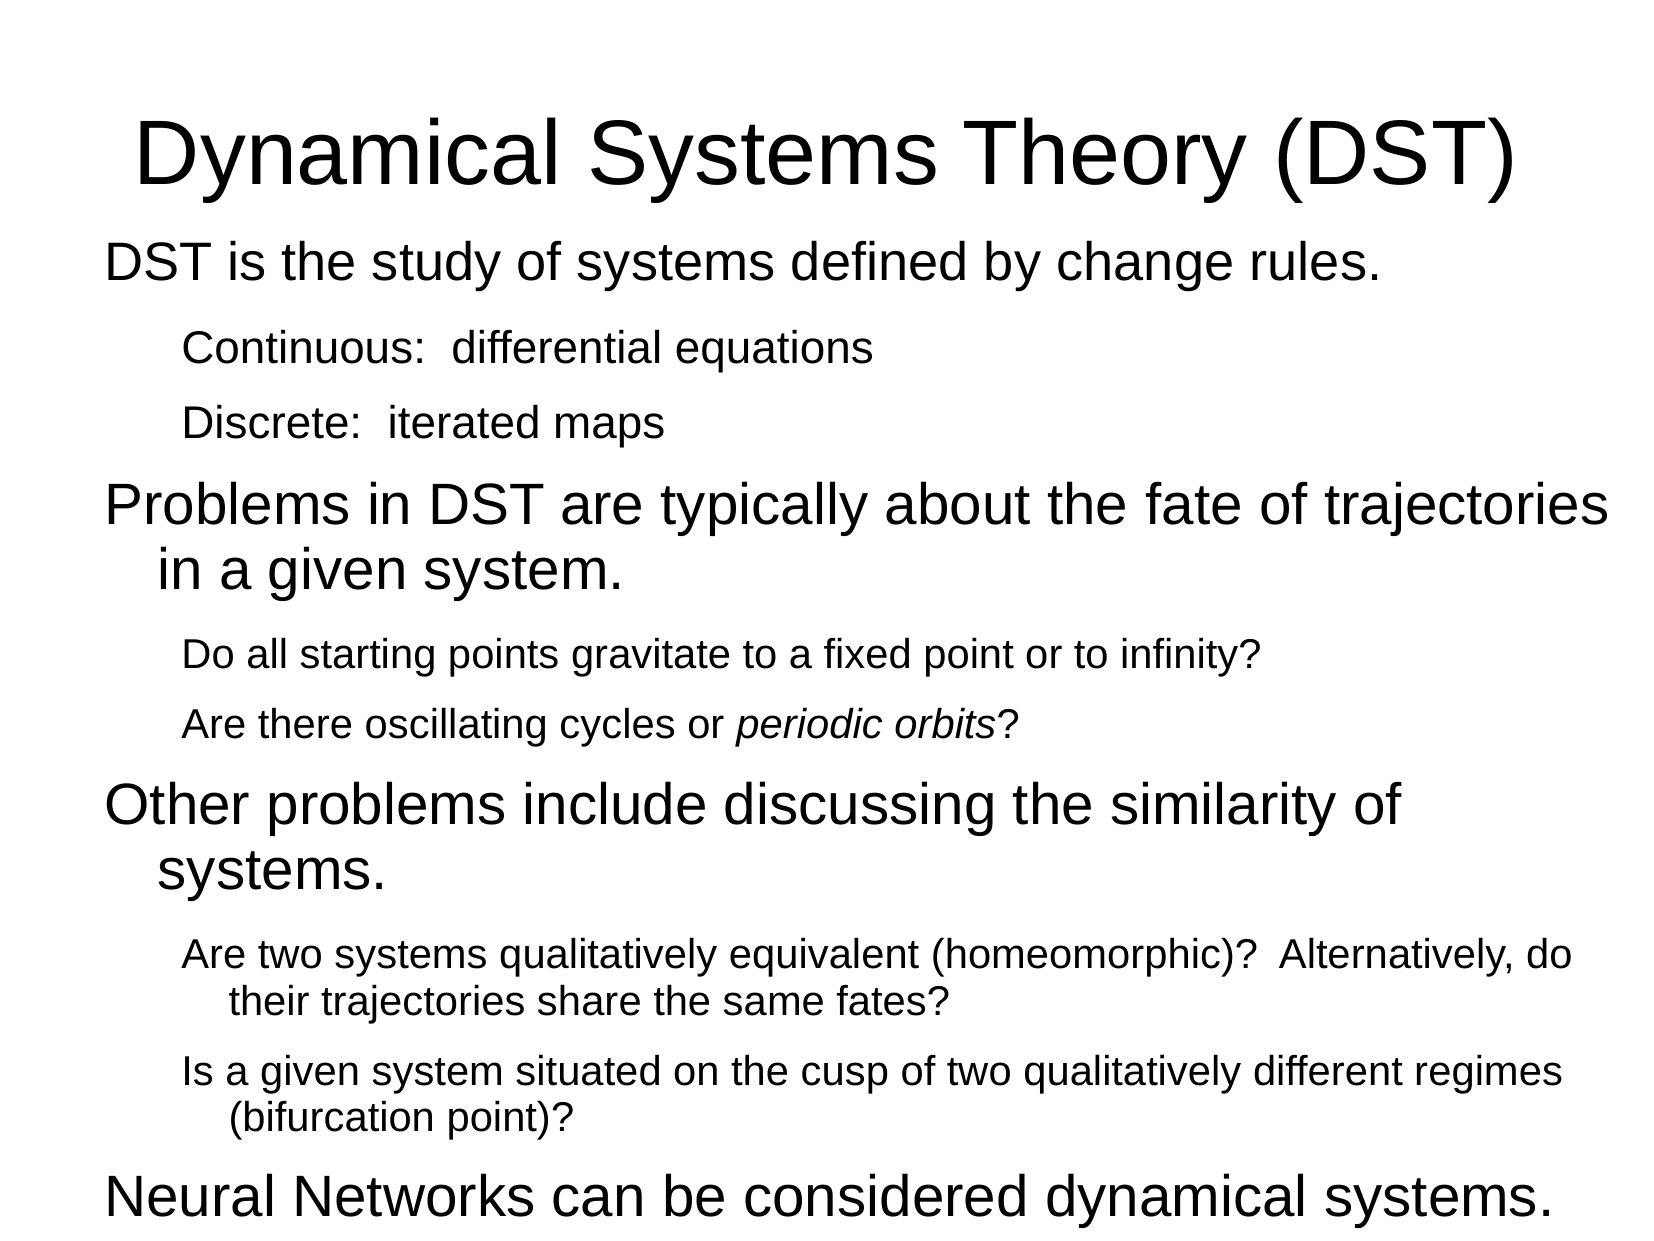

# Dynamical Systems Theory (DST)
DST is the study of systems defined by change rules.
Continuous: differential equations
Discrete: iterated maps
Problems in DST are typically about the fate of trajectories in a given system.
Do all starting points gravitate to a fixed point or to infinity?
Are there oscillating cycles or periodic orbits?
Other problems include discussing the similarity of systems.
Are two systems qualitatively equivalent (homeomorphic)? Alternatively, do their trajectories share the same fates?
Is a given system situated on the cusp of two qualitatively different regimes (bifurcation point)?
Neural Networks can be considered dynamical systems.